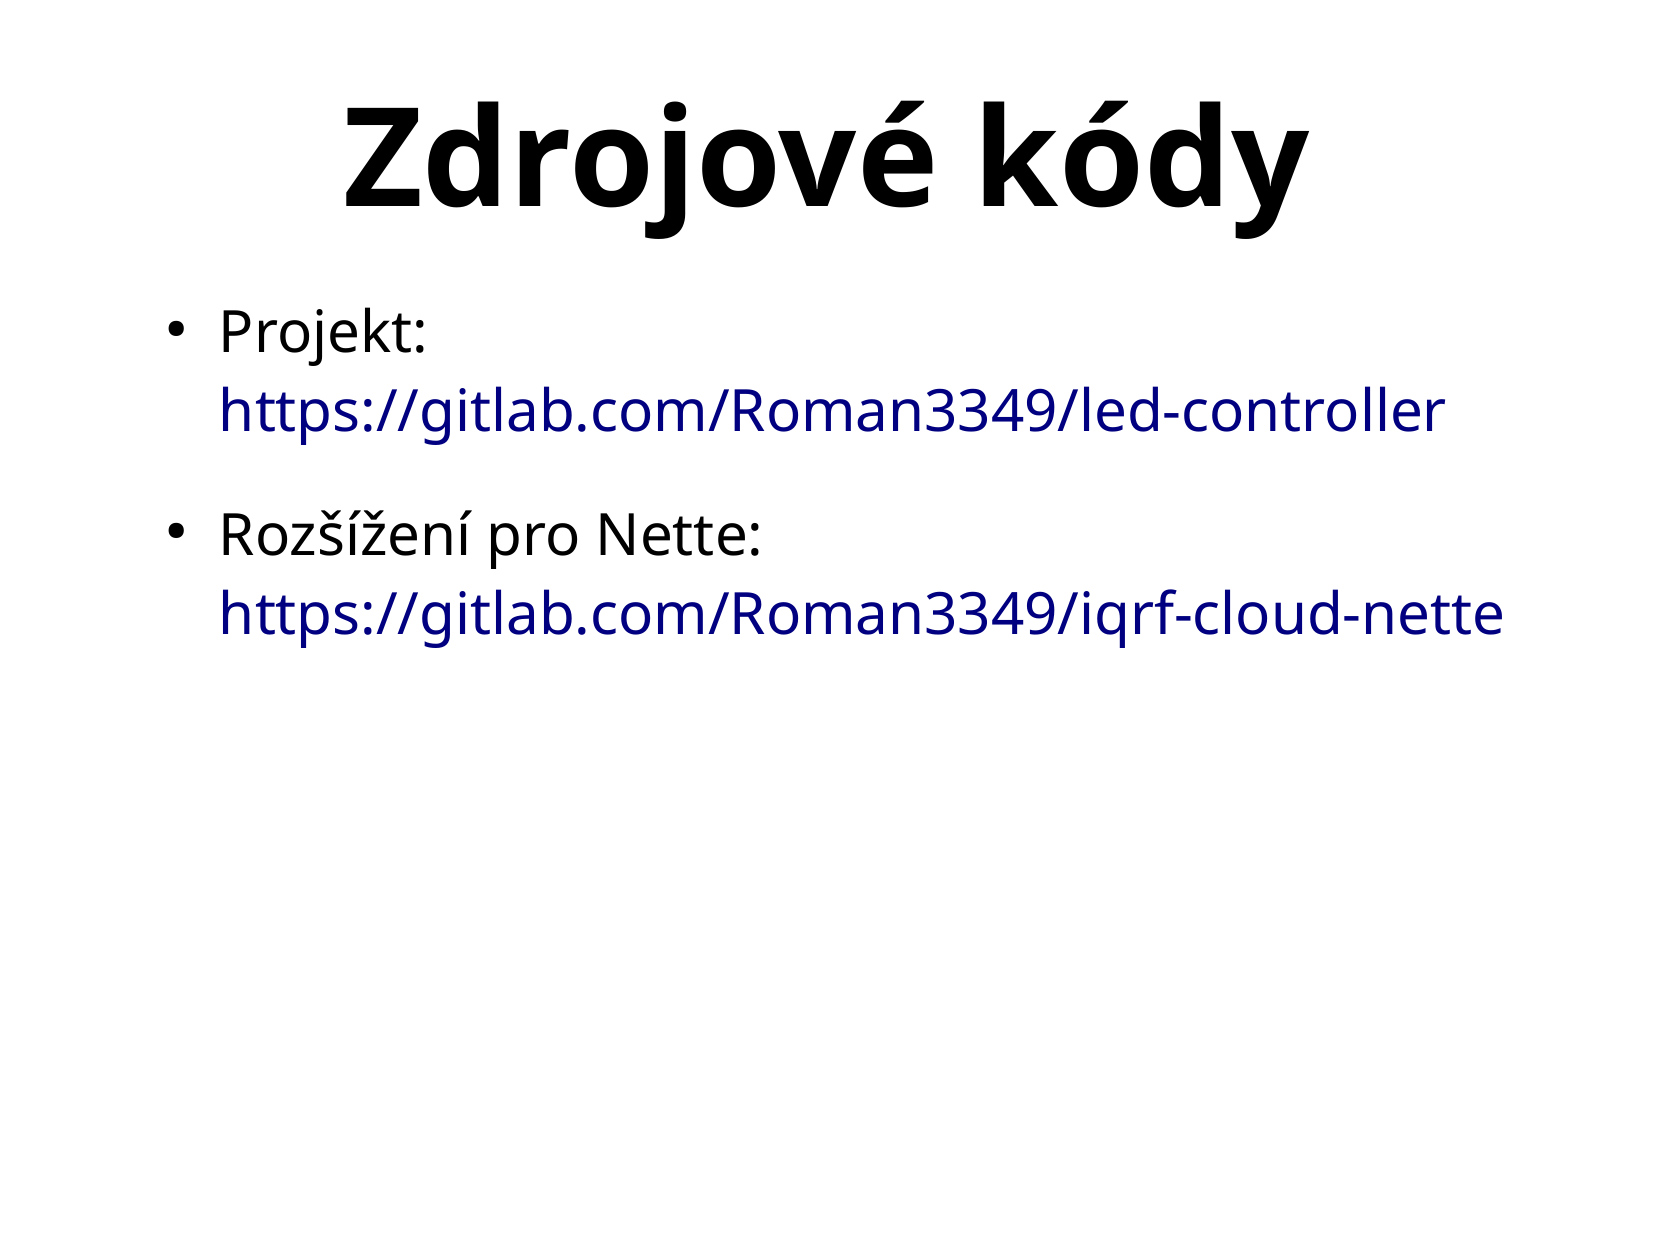

# Zdrojové kódy
Projekt:
https://gitlab.com/Roman3349/led-controller
Rozšížení pro Nette: https://gitlab.com/Roman3349/iqrf-cloud-nette